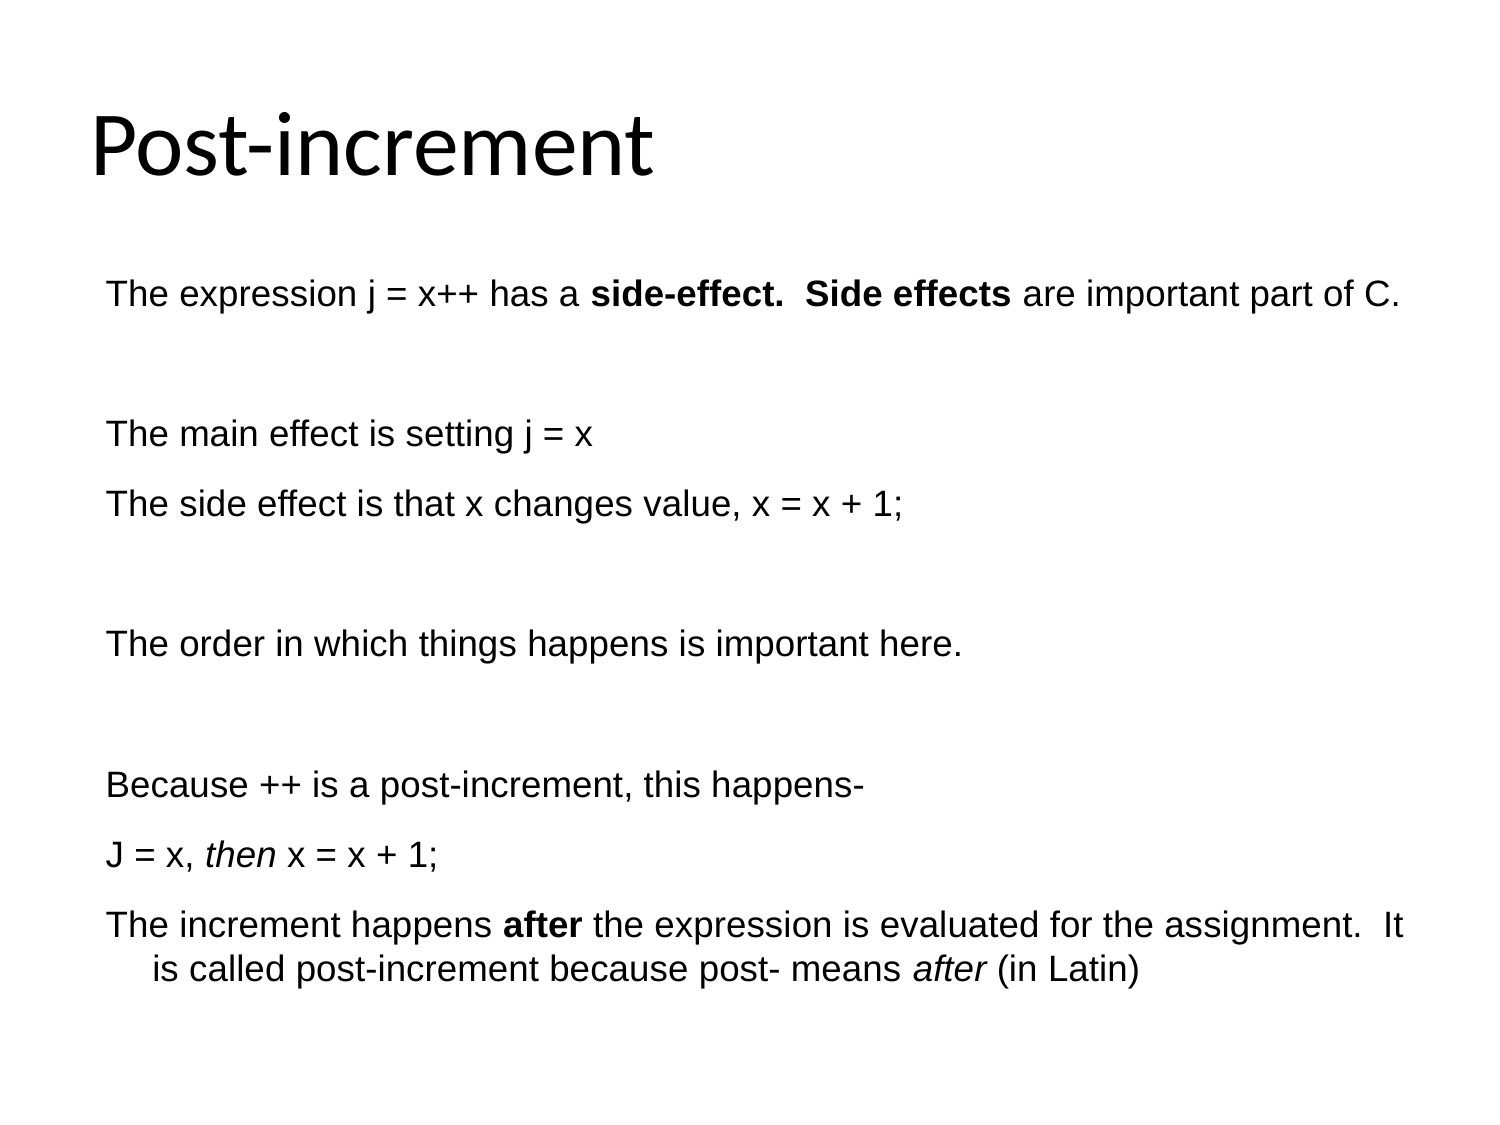

# Post-increment
The expression j = x++ has a side-effect. Side effects are important part of C.
The main effect is setting j = x
The side effect is that x changes value, x = x + 1;
The order in which things happens is important here.
Because ++ is a post-increment, this happens-
J = x, then x = x + 1;
The increment happens after the expression is evaluated for the assignment. It is called post-increment because post- means after (in Latin)